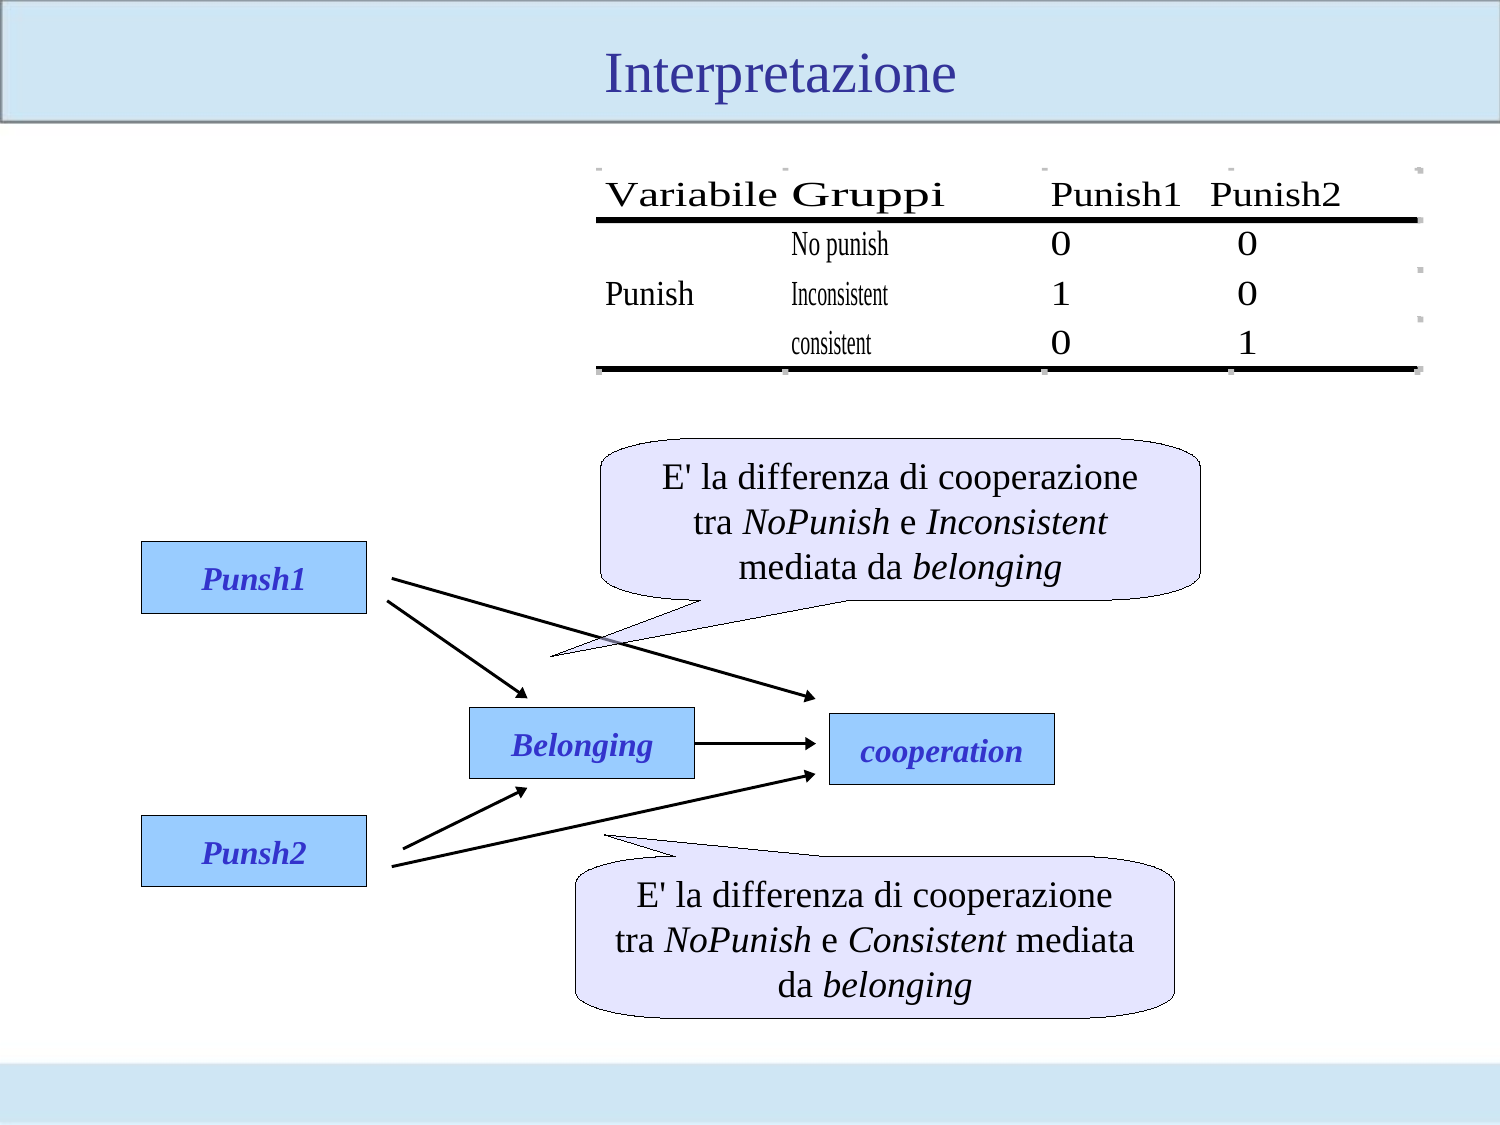

# Interpretazione
Variabile
Gruppi
Punish1
Punish2
No punish
0
0
Punish
Inconsistent
1
0
consistent
0
1
E' la differenza di cooperazione tra NoPunish e Inconsistent mediata da belonging
Punsh1
Belonging
cooperation
Punsh2
E' la differenza di cooperazione tra NoPunish e Consistent mediata da belonging